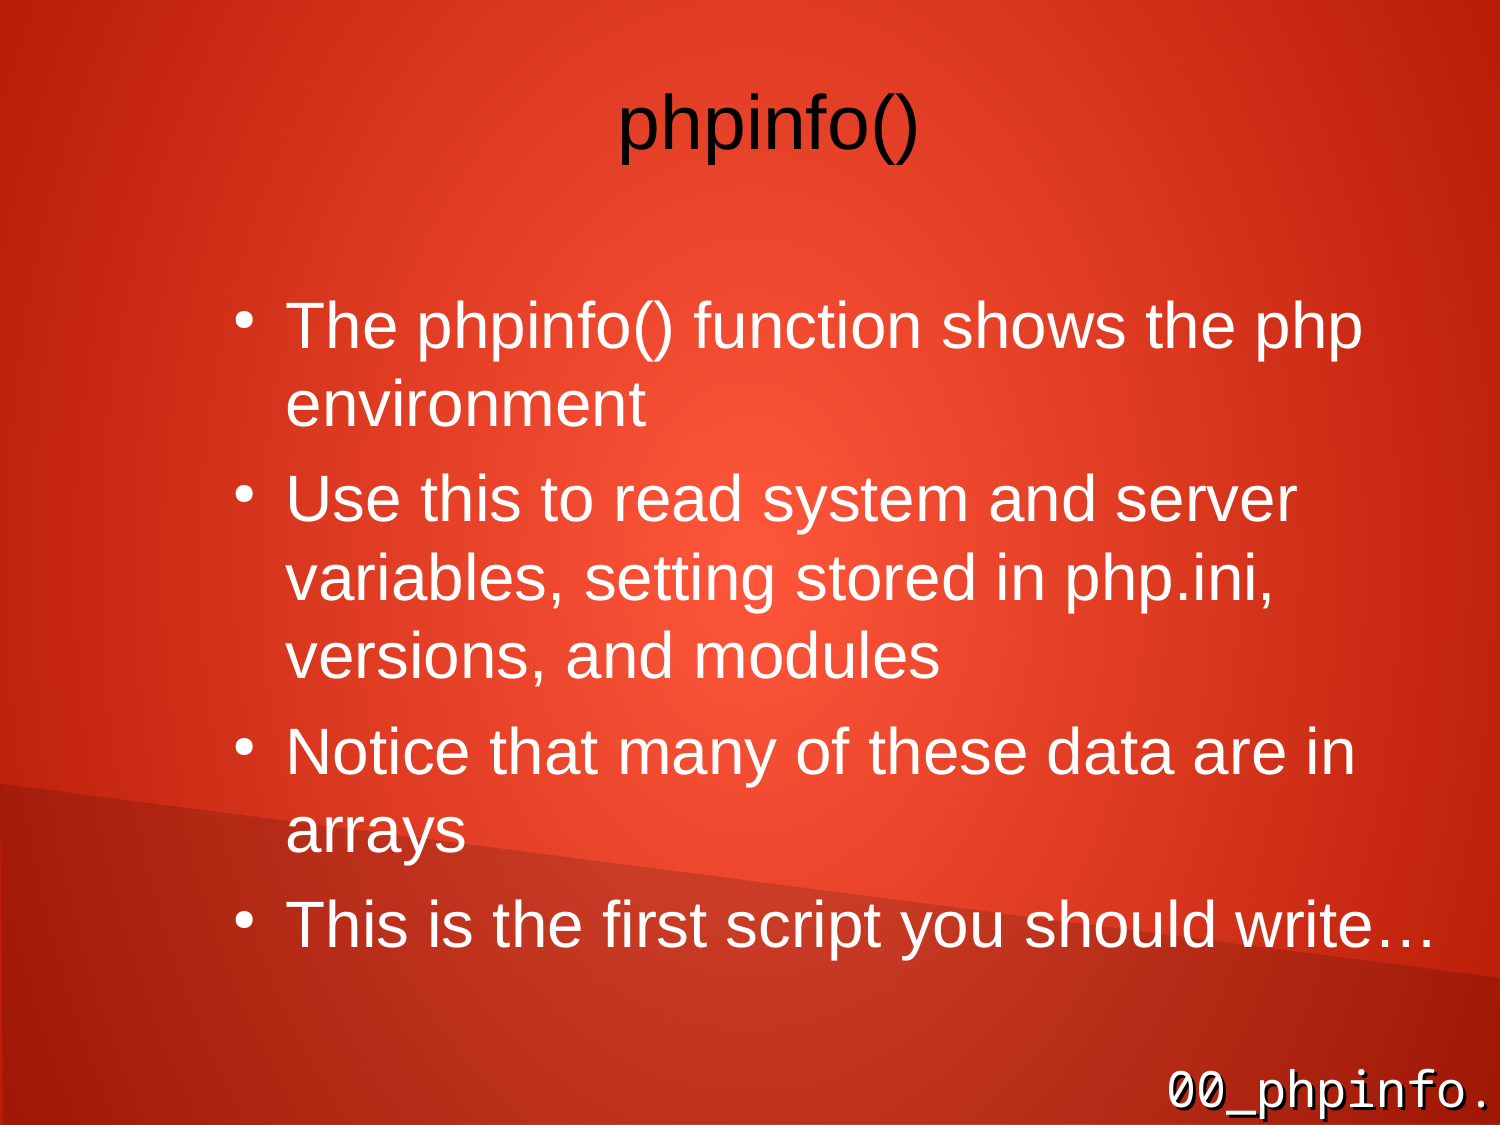

# phpinfo()
The phpinfo() function shows the php environment
Use this to read system and server variables, setting stored in php.ini, versions, and modules
Notice that many of these data are in arrays
This is the first script you should write…
00_phpinfo.php